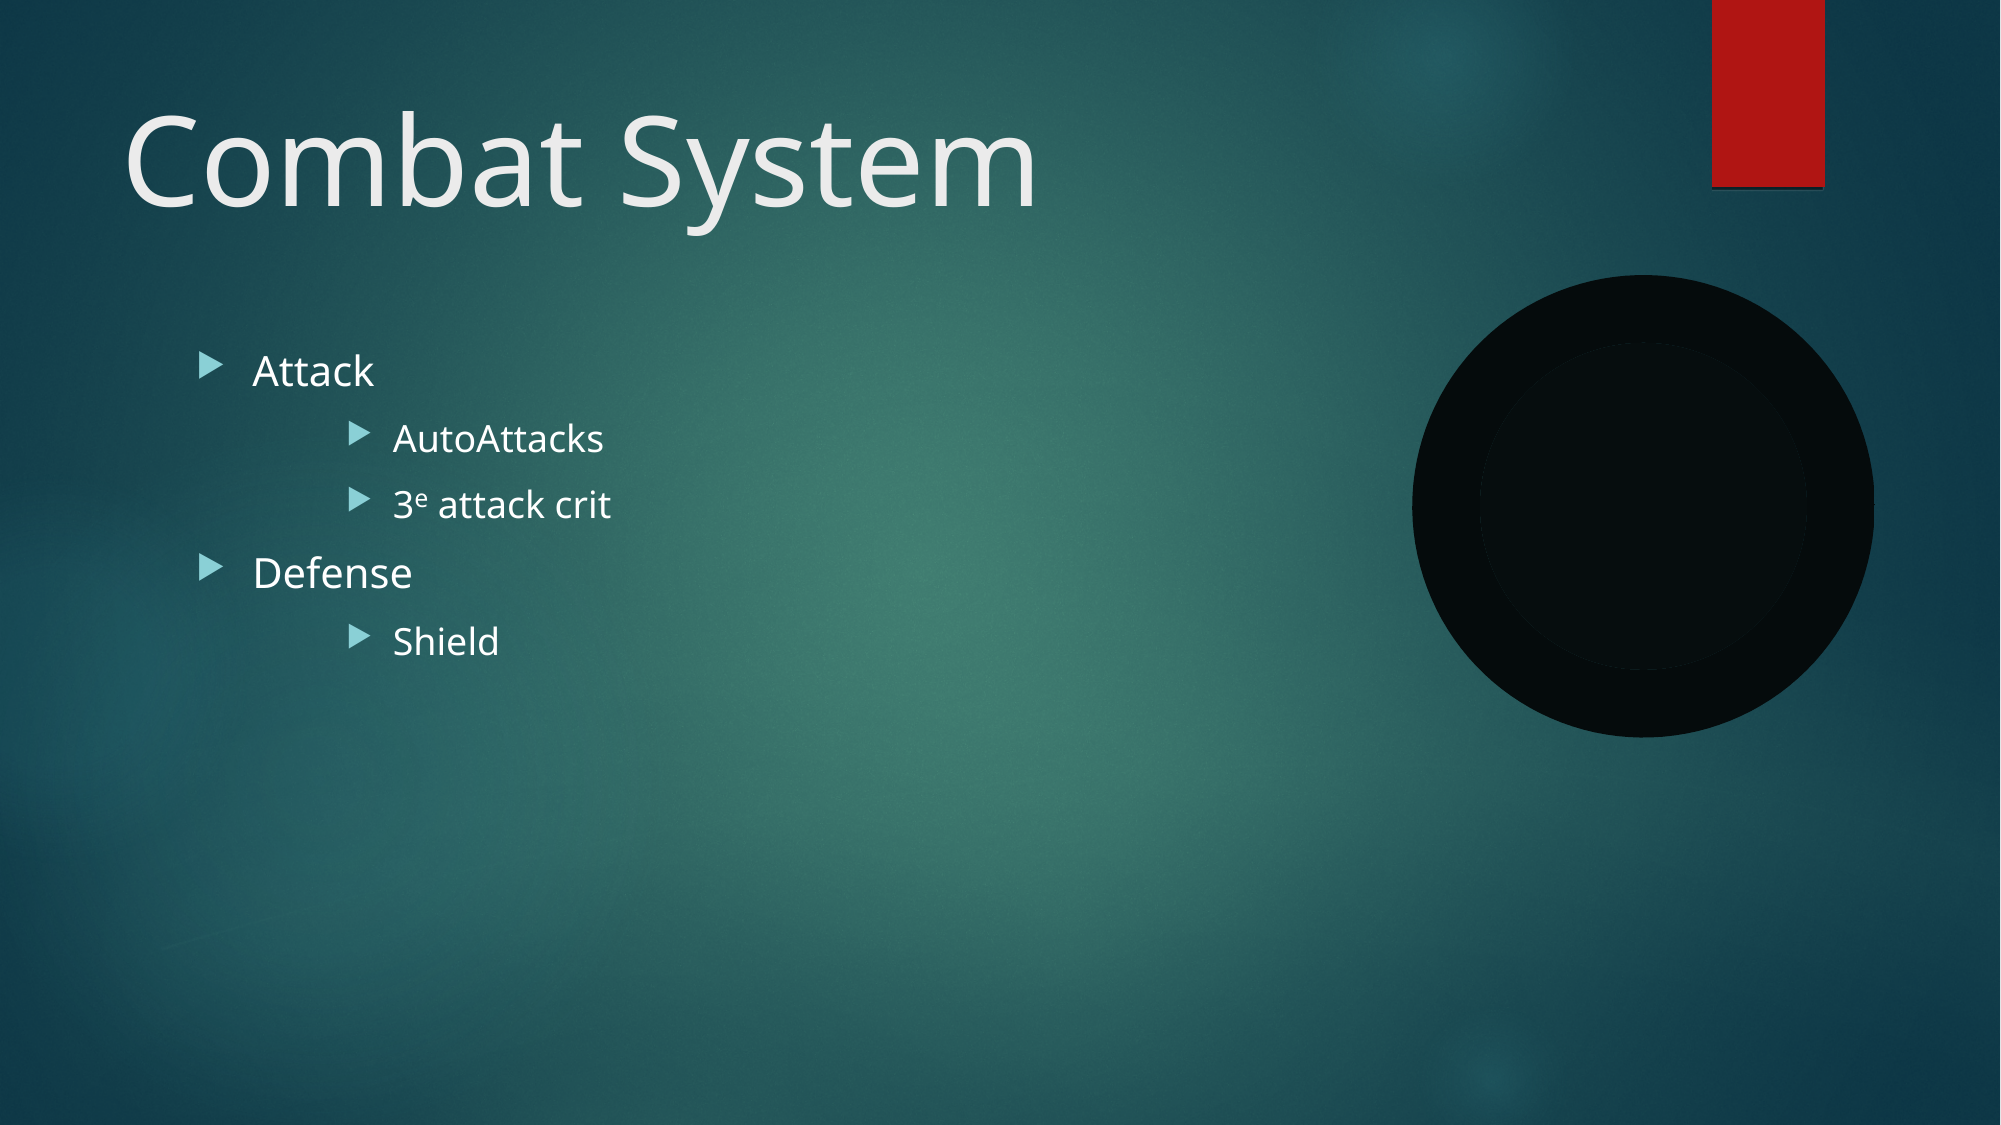

# Combat System
Attack
AutoAttacks
3e attack crit
Defense
Shield